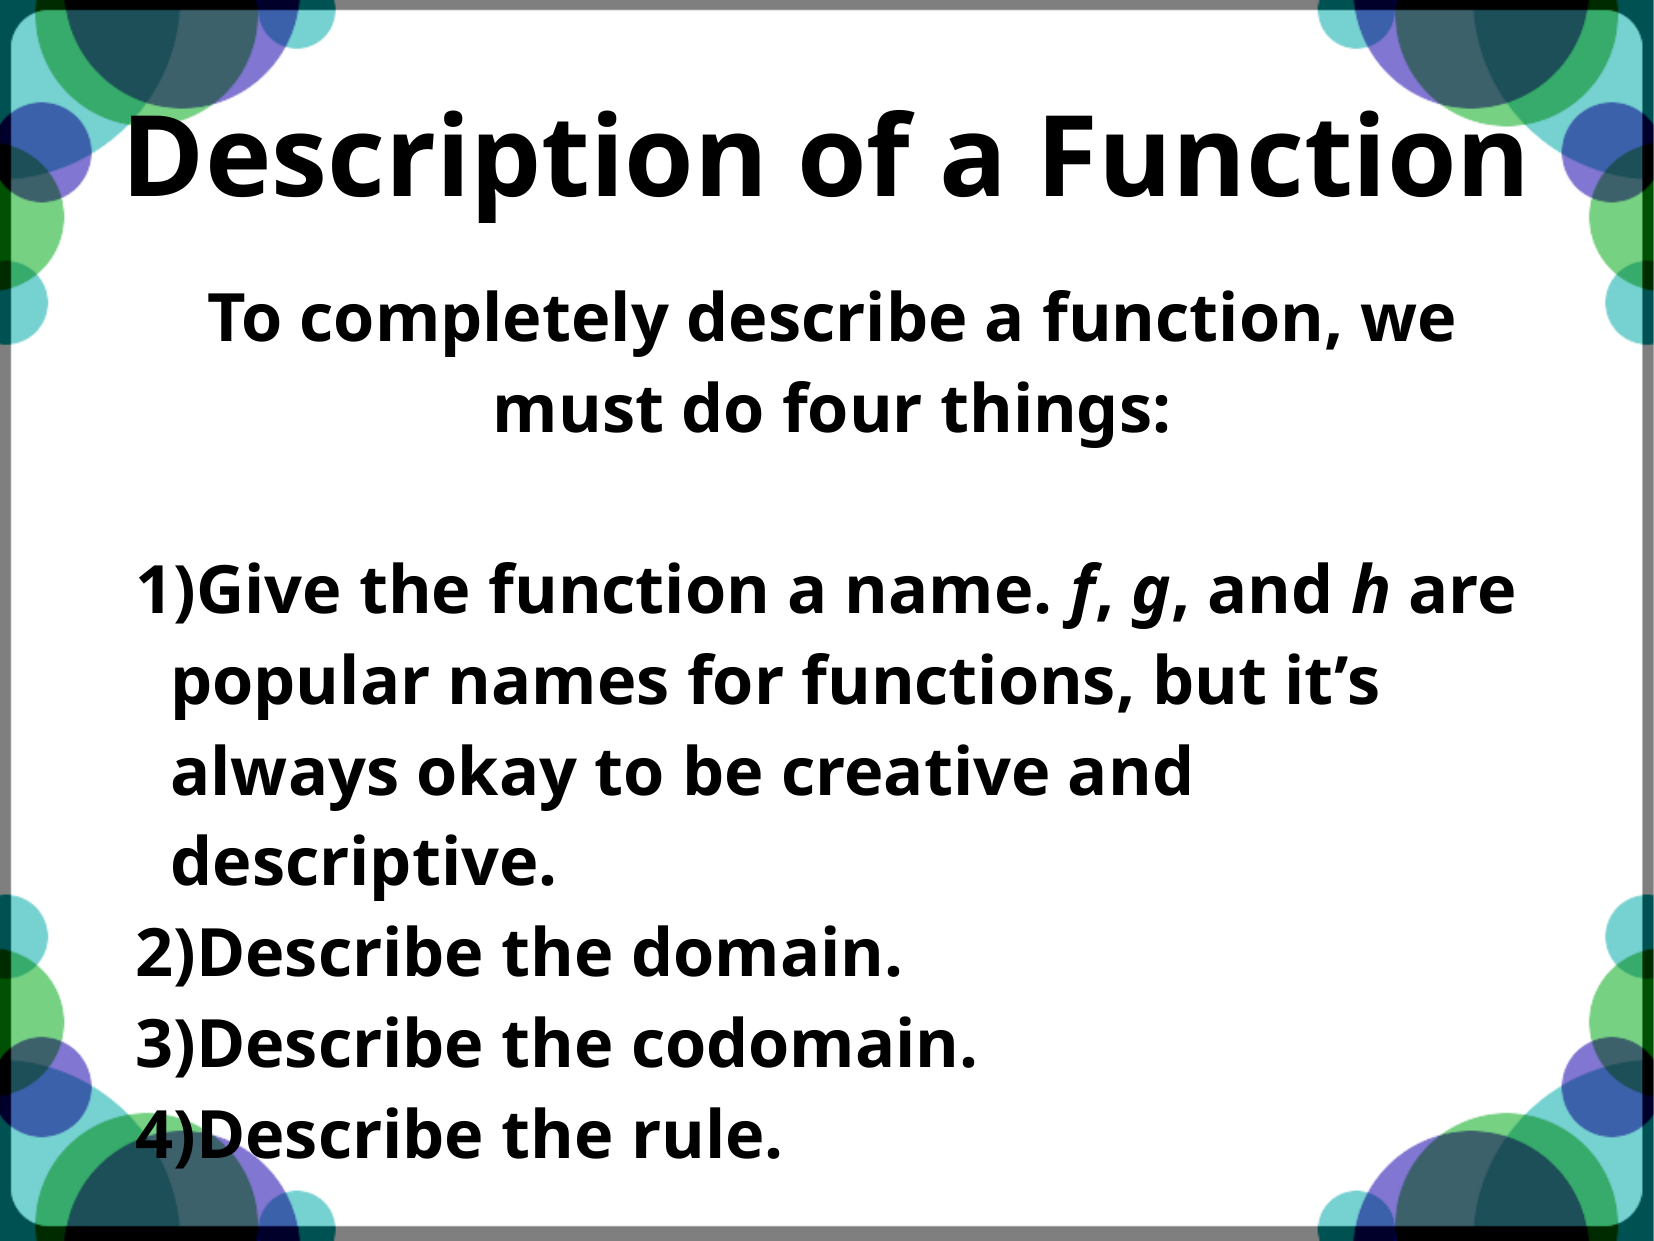

# Description of a Function
To completely describe a function, we must do four things:
Give the function a name. f, g, and h are popular names for functions, but it’s always okay to be creative and descriptive.
Describe the domain.
Describe the codomain.
Describe the rule.